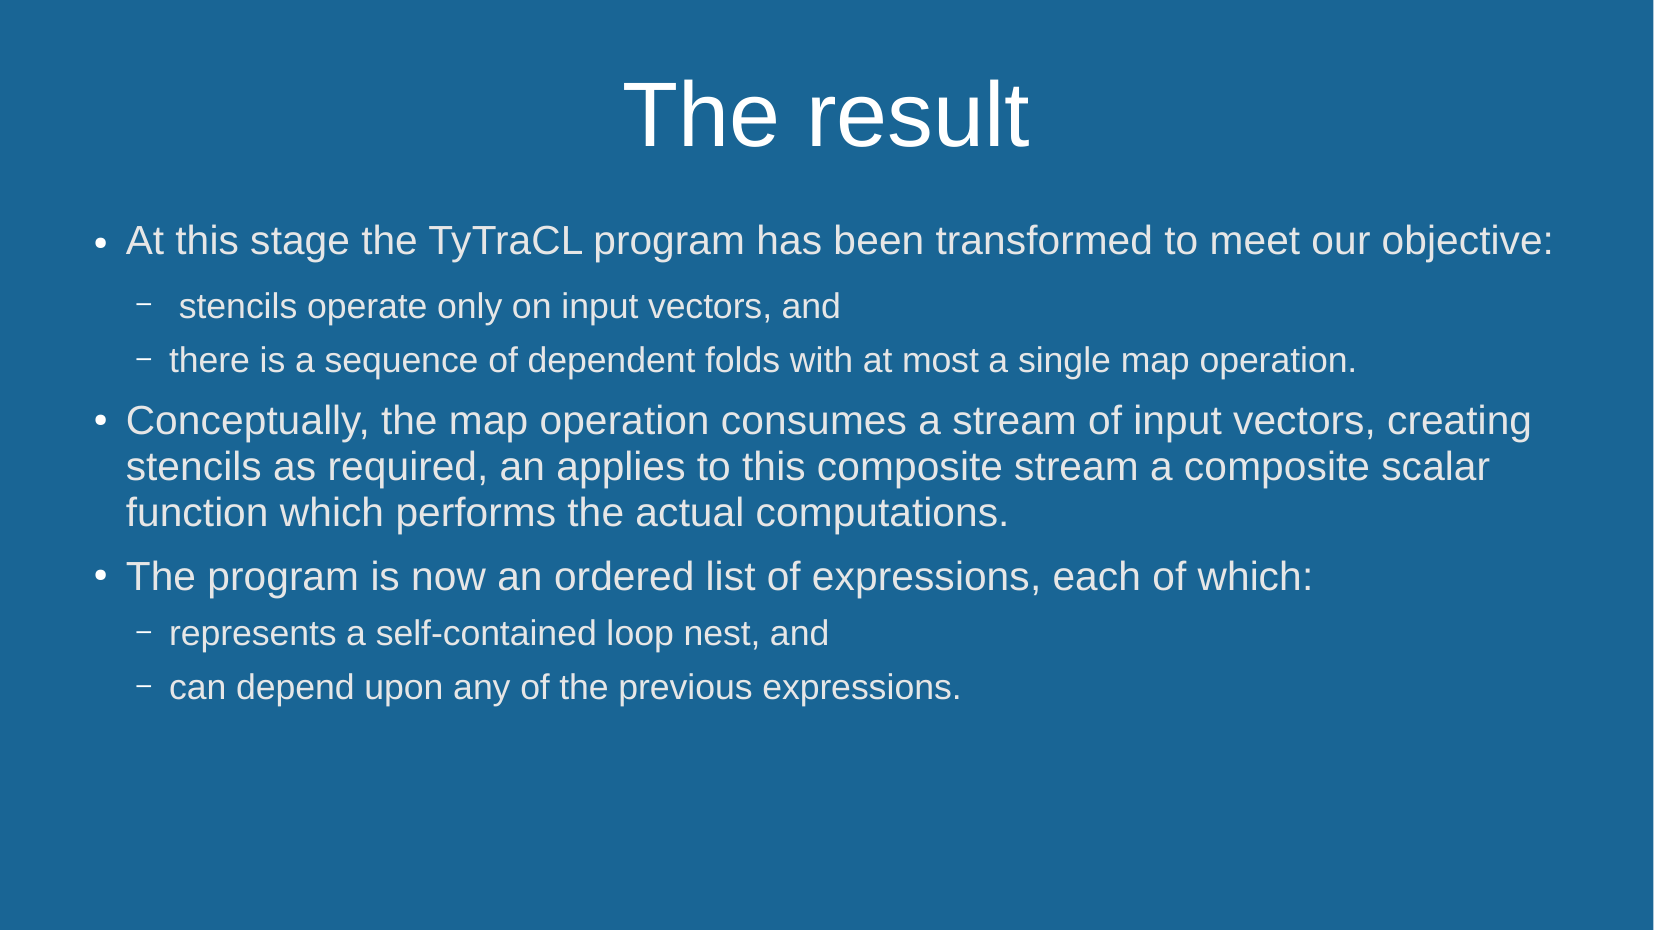

# The result
﻿At this stage the TyTraCL program has been transformed to meet our objective:
 stencils operate only on input vectors, and
there is a sequence of dependent folds with at most a single map operation.
Conceptually, the map operation consumes a stream of input vectors, creating stencils as required, an applies to this composite stream a composite scalar function which performs the actual computations.
The program is now an ordered list of expressions, each of which:
represents a self-contained loop nest, and
can depend upon any of the previous expressions.